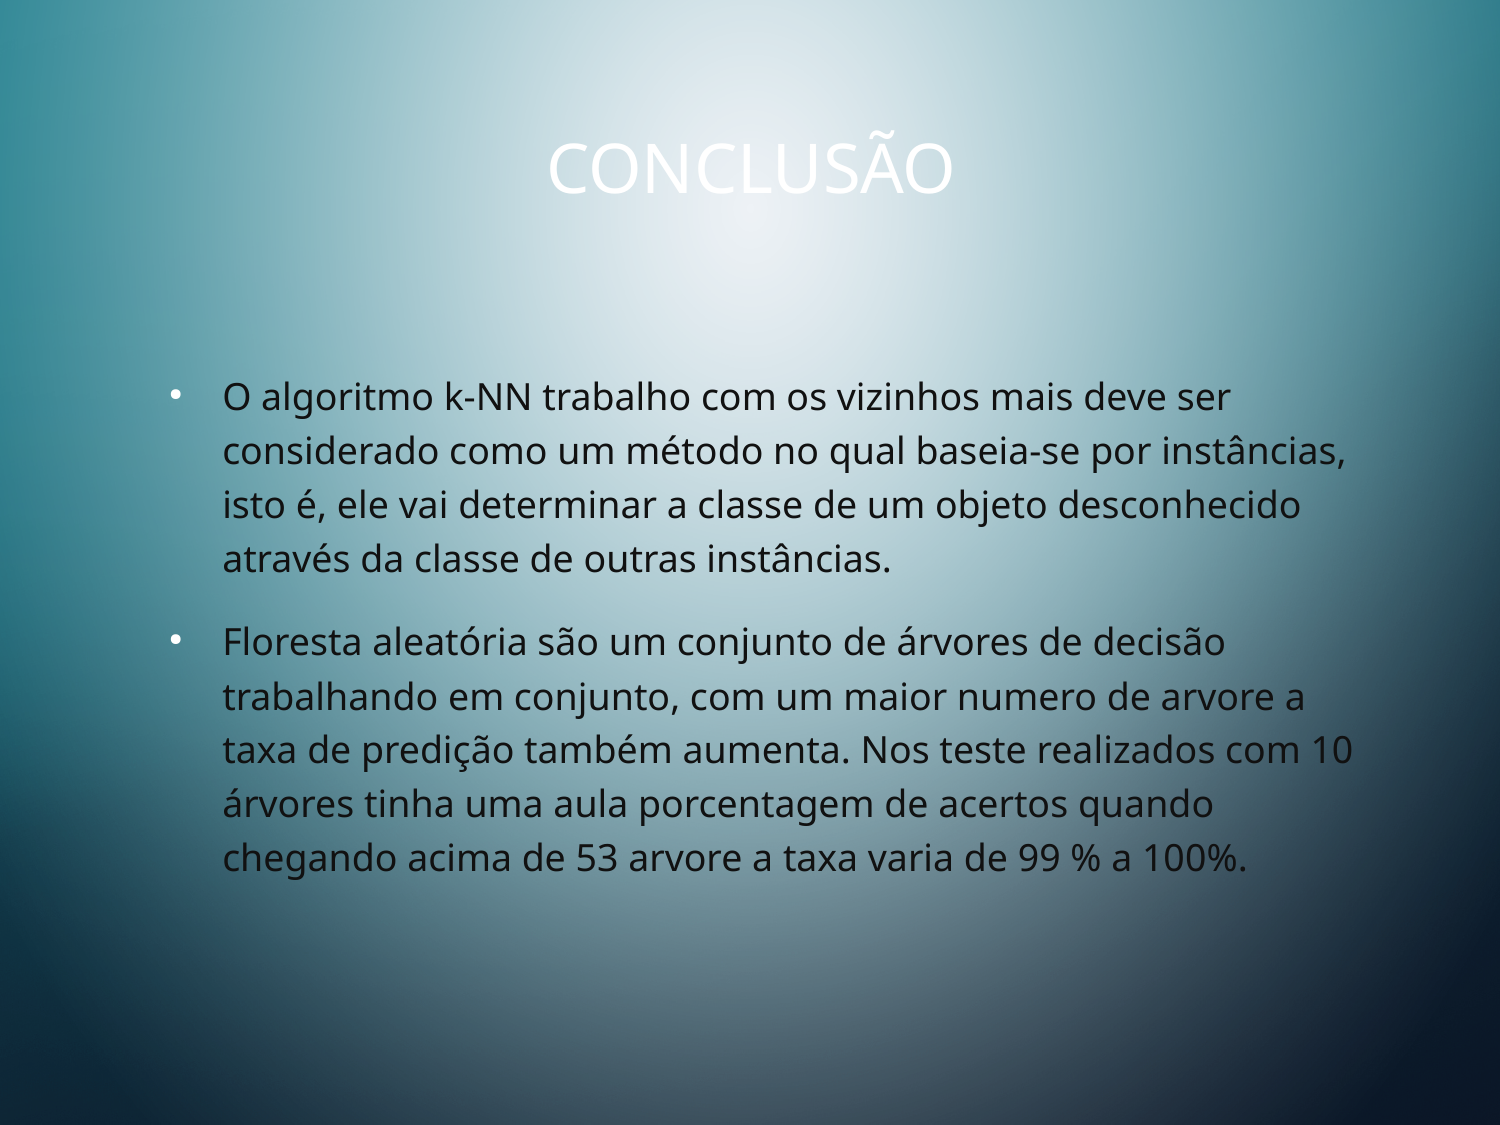

Conclusão
#
O algoritmo k-NN trabalho com os vizinhos mais deve ser considerado como um método no qual baseia-se por instâncias, isto é, ele vai determinar a classe de um objeto desconhecido através da classe de outras instâncias.
Floresta aleatória são um conjunto de árvores de decisão trabalhando em conjunto, com um maior numero de arvore a taxa de predição também aumenta. Nos teste realizados com 10 árvores tinha uma aula porcentagem de acertos quando chegando acima de 53 arvore a taxa varia de 99 % a 100%.